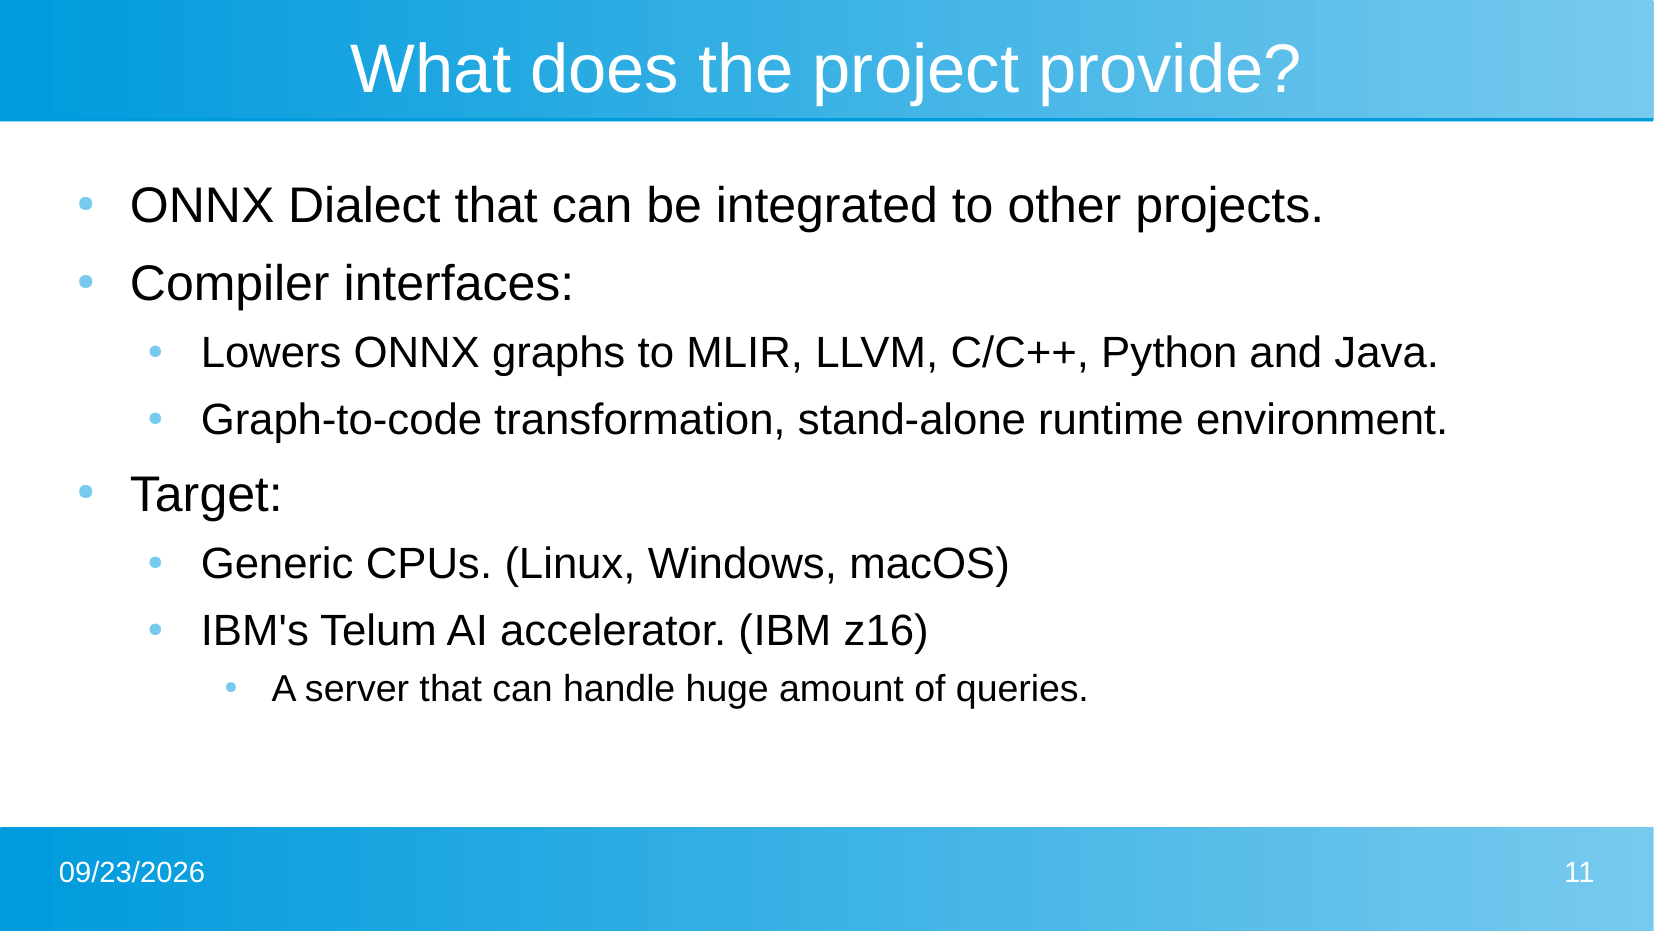

# What does the project provide?
ONNX Dialect that can be integrated to other projects.
Compiler interfaces:
Lowers ONNX graphs to MLIR, LLVM, C/C++, Python and Java.
Graph-to-code transformation, stand-alone runtime environment.
Target:
Generic CPUs. (Linux, Windows, macOS)
IBM's Telum AI accelerator. (IBM z16)
A server that can handle huge amount of queries.
11